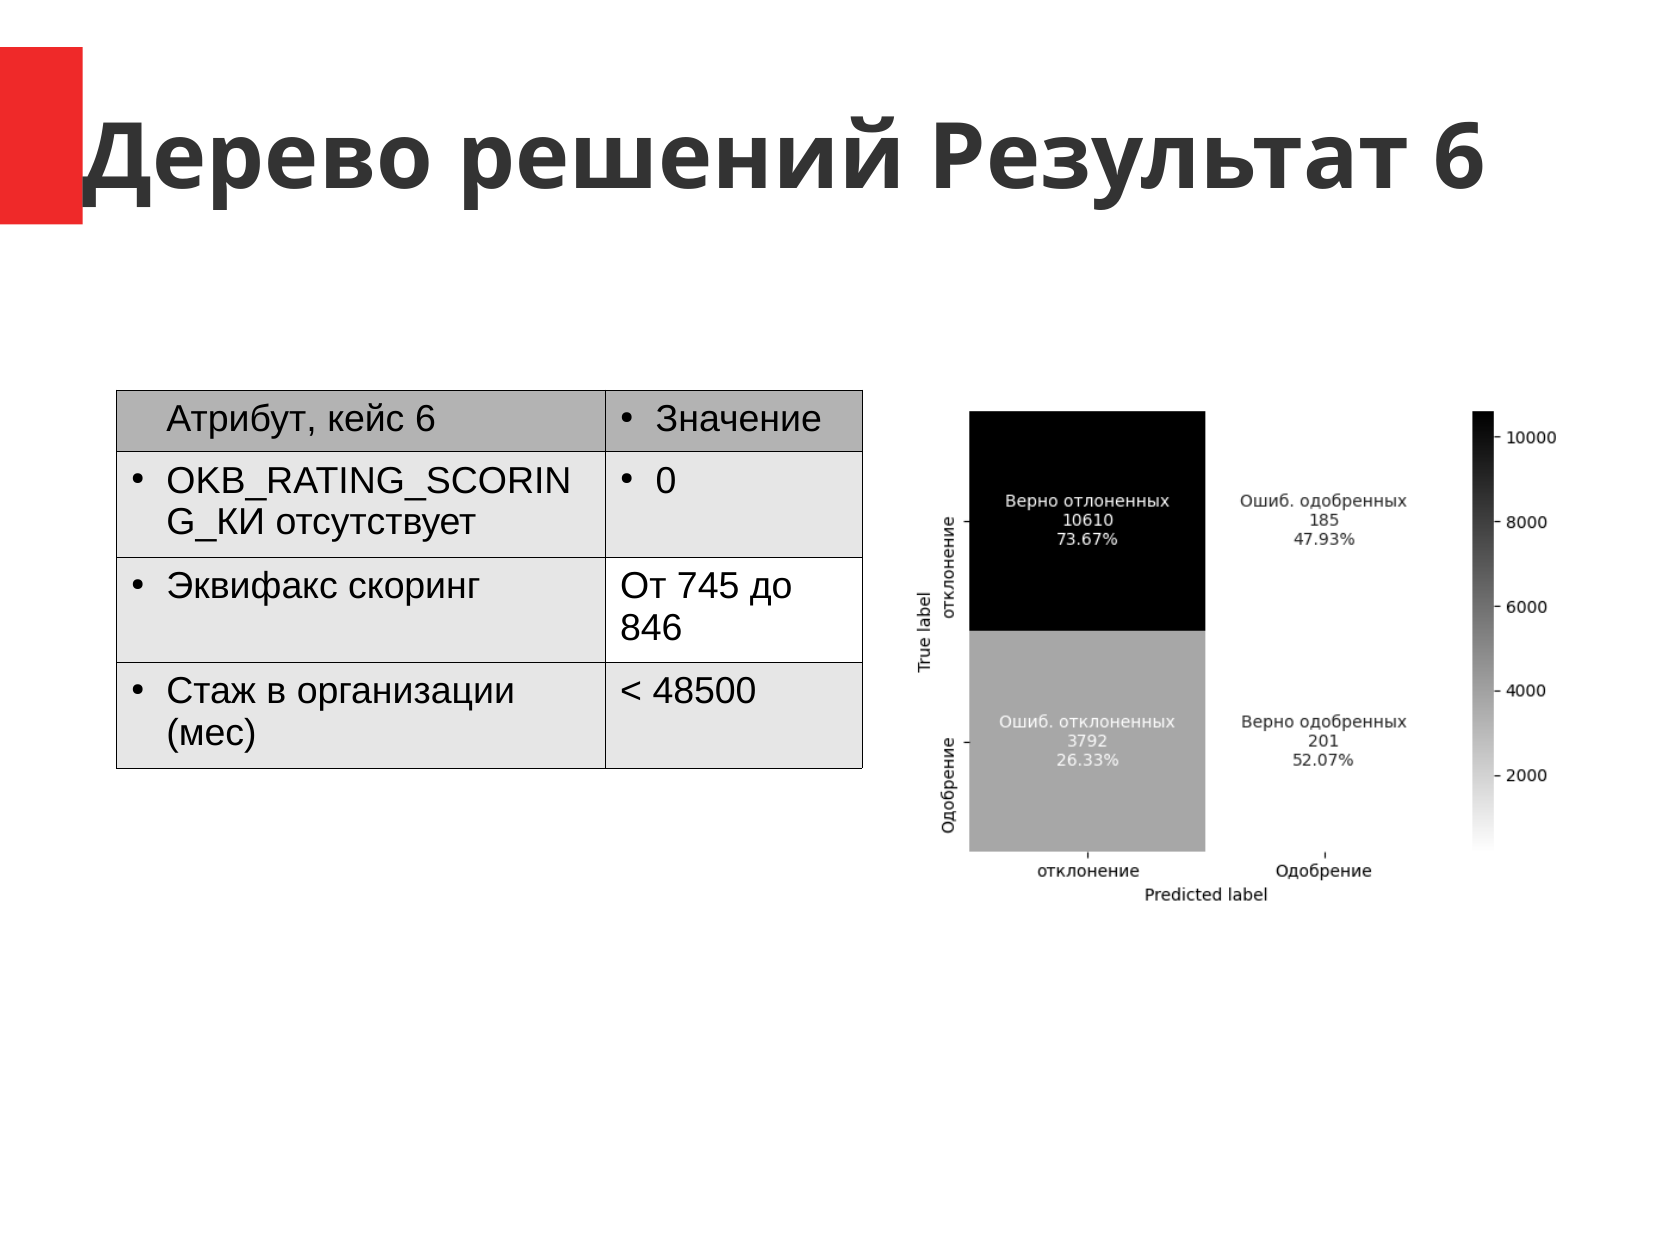

# Дерево решений Результат 6
| Атрибут, кейс 6 | Значение |
| --- | --- |
| OKB\_RATING\_SCORING\_КИ отсутствует | 0 |
| Эквифакс скоринг | От 745 до 846 |
| Стаж в организации (мес) | < 48500 |